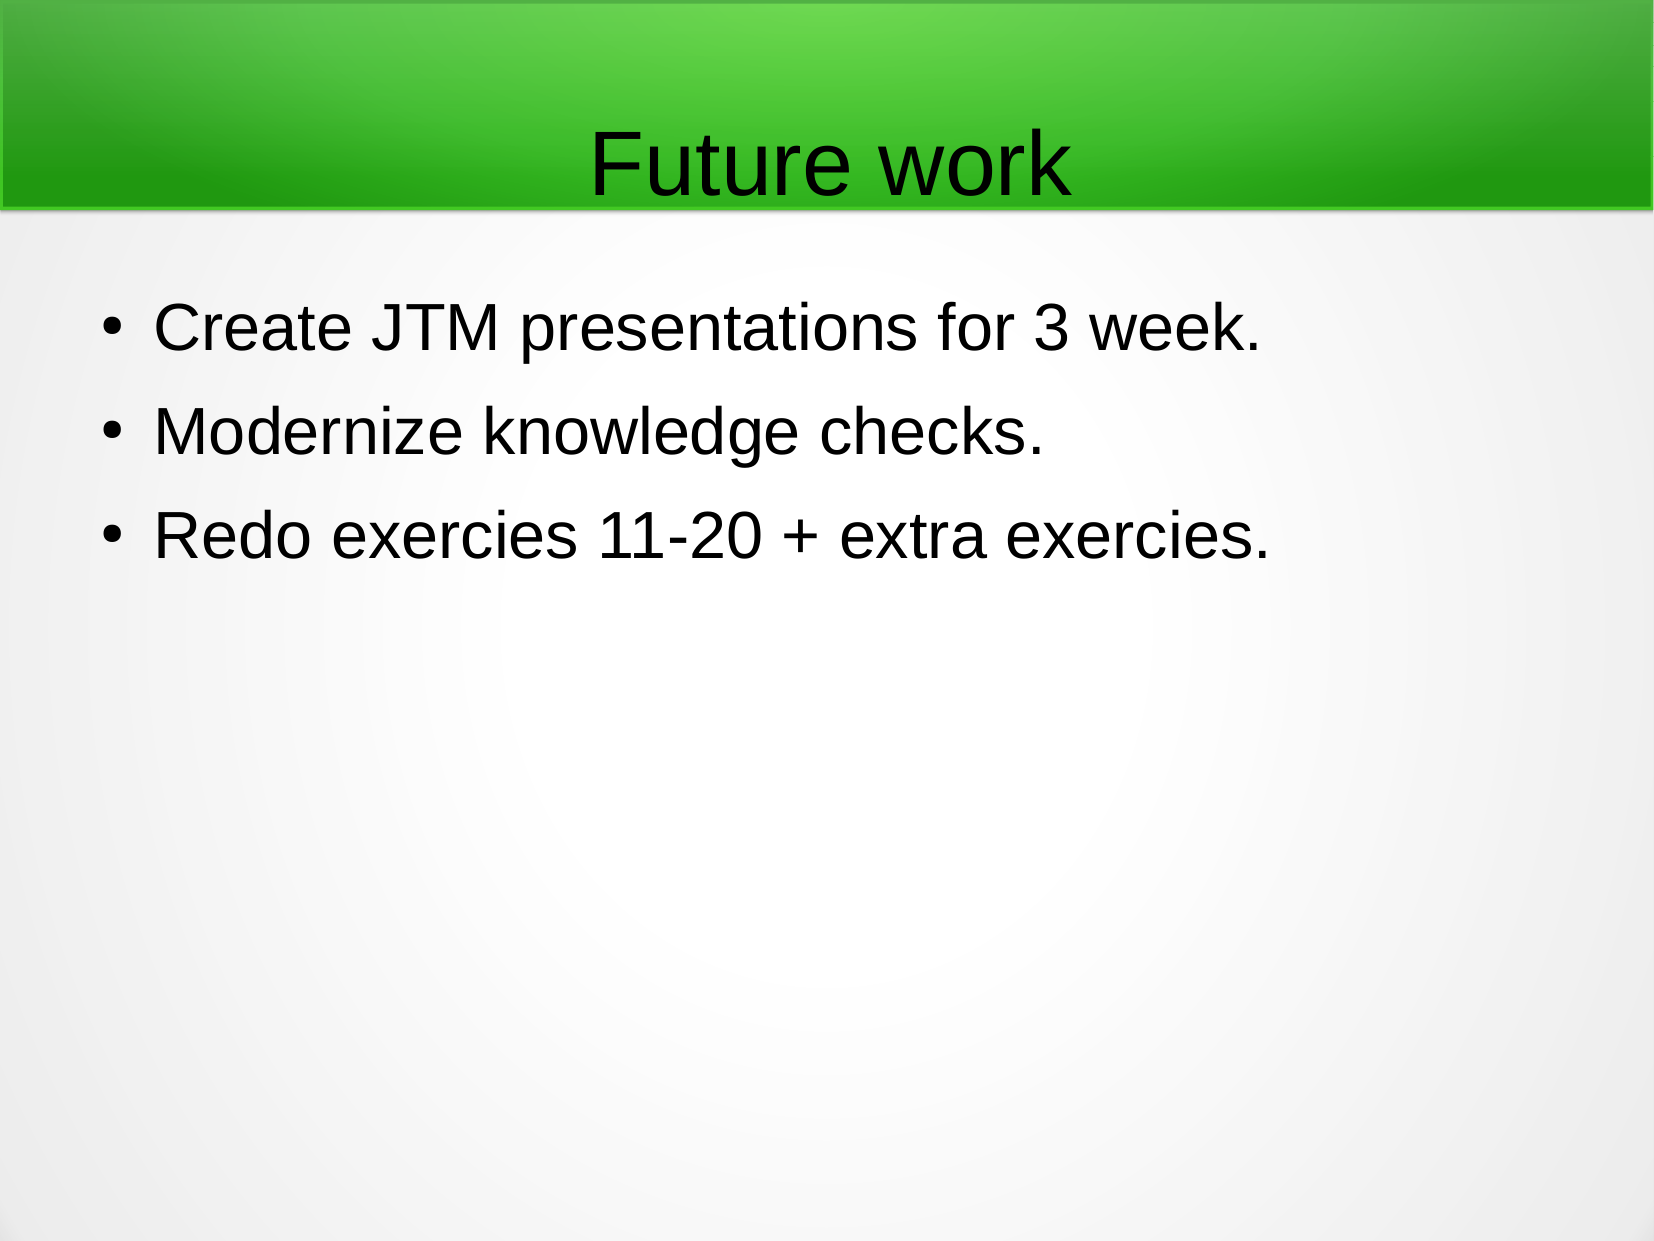

# Future work
Create JTM presentations for 3 week.
Modernize knowledge checks.
Redo exercies 11-20 + extra exercies.